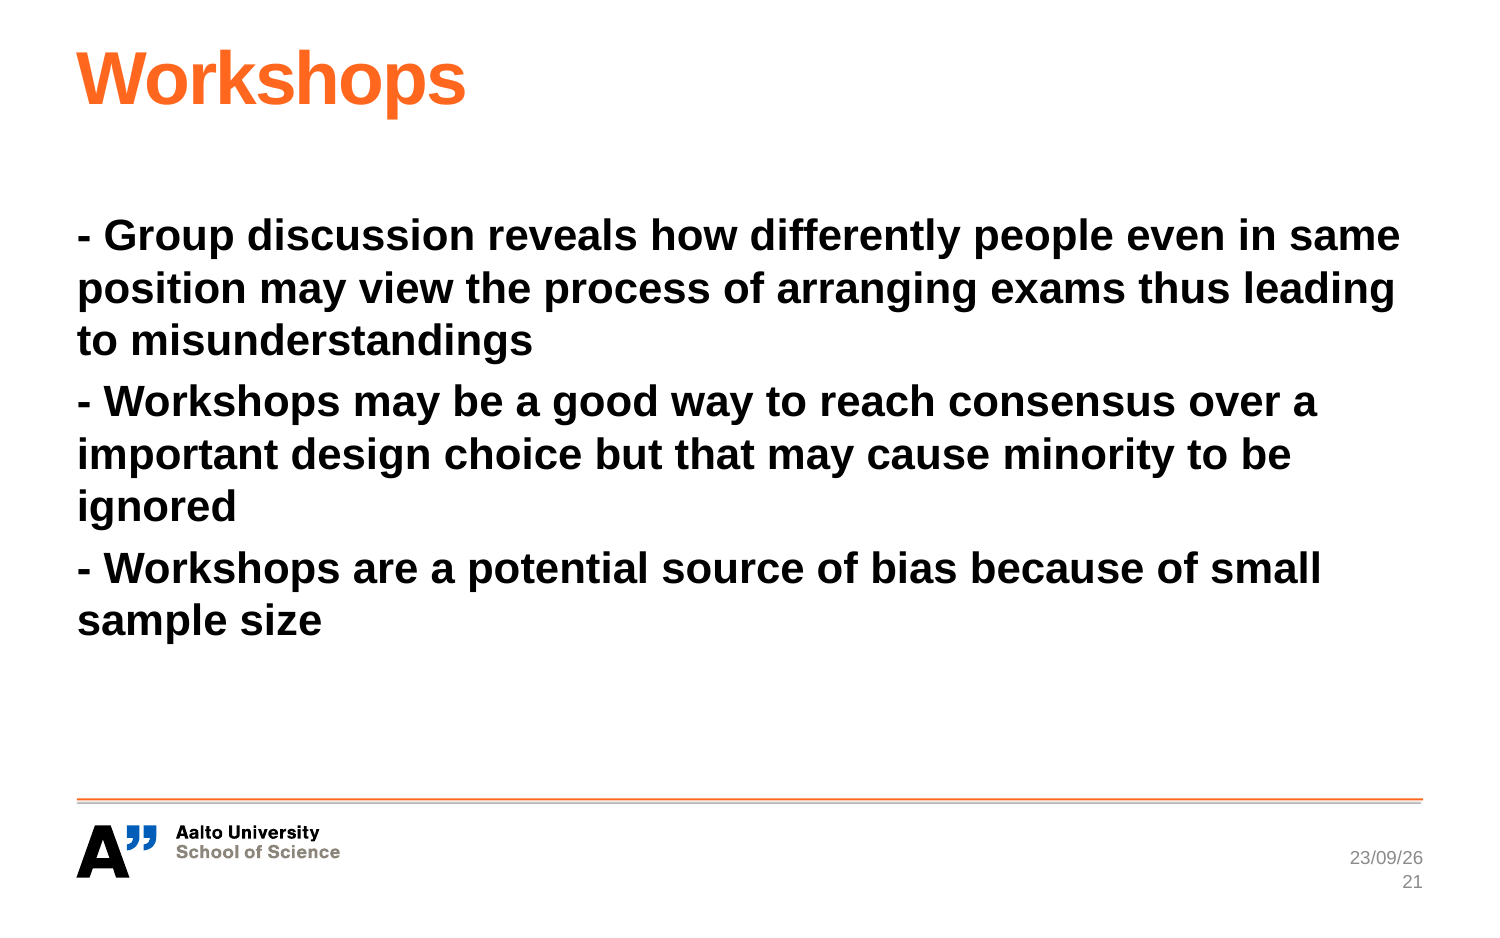

# Workshops
- Group discussion reveals how differently people even in same position may view the process of arranging exams thus leading to misunderstandings
- Workshops may be a good way to reach consensus over a important design choice but that may cause minority to be ignored
- Workshops are a potential source of bias because of small sample size